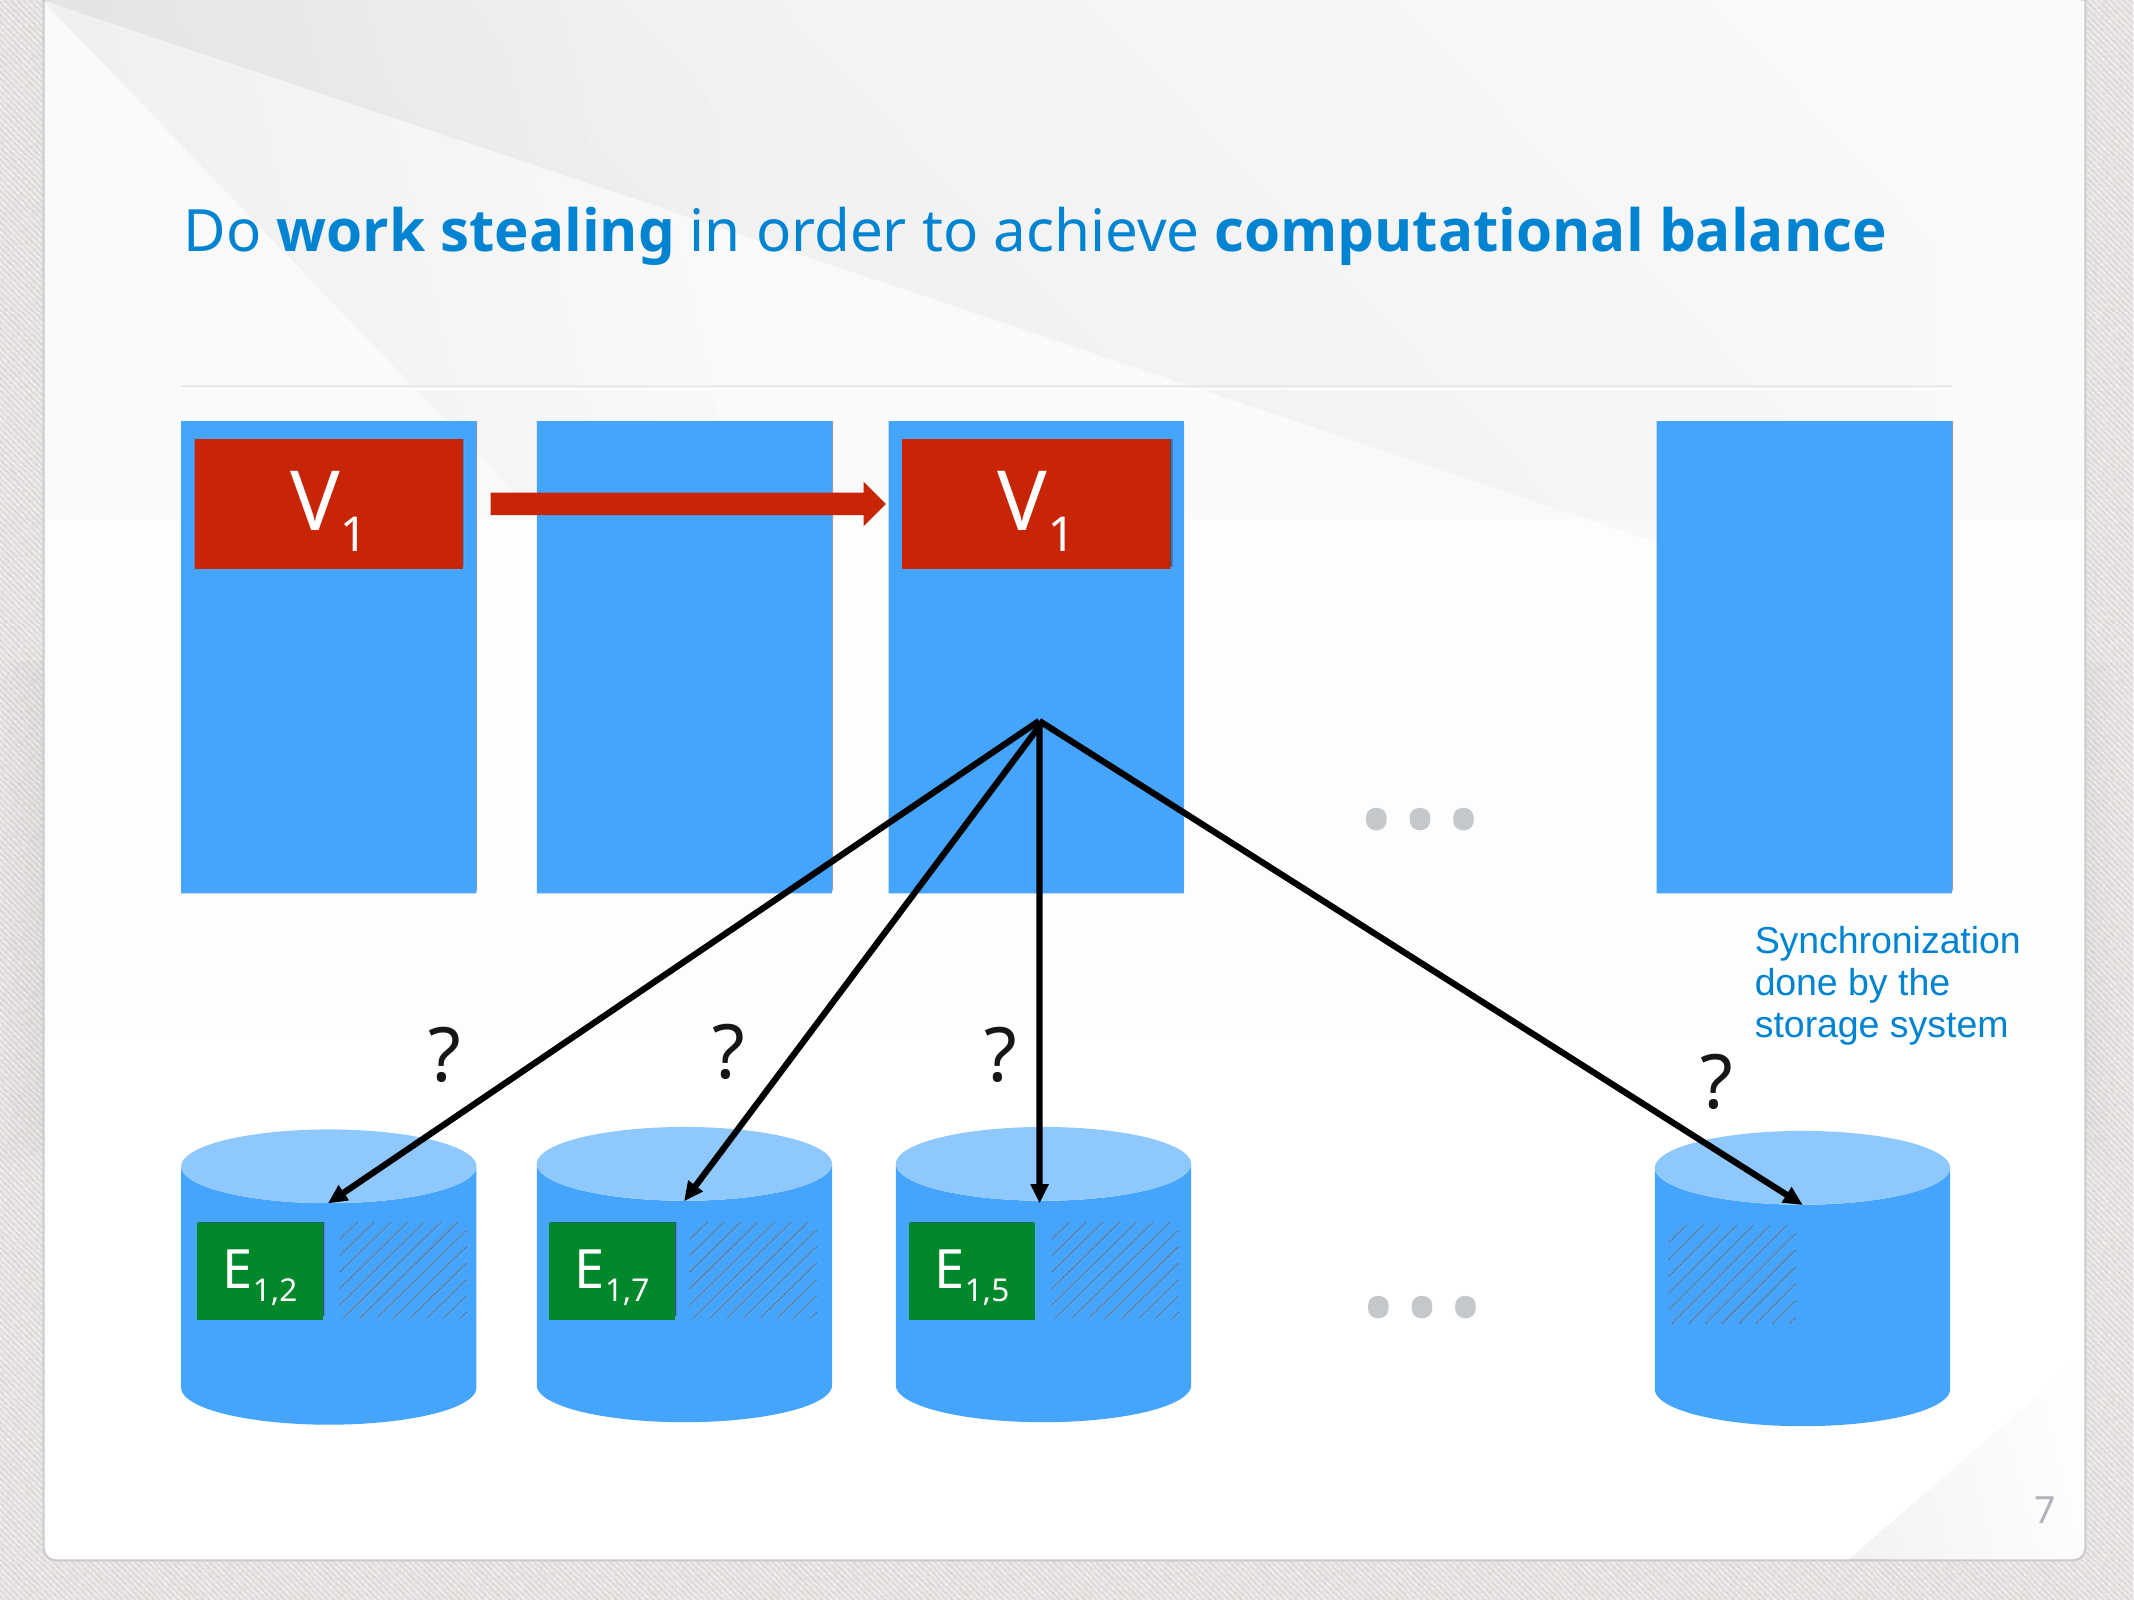

# Do work stealing in order to achieve computational balance
V1
V1
…
Synchronization done by the storage system
?
?
?
?
…
E1,2
E1,7
E1,5